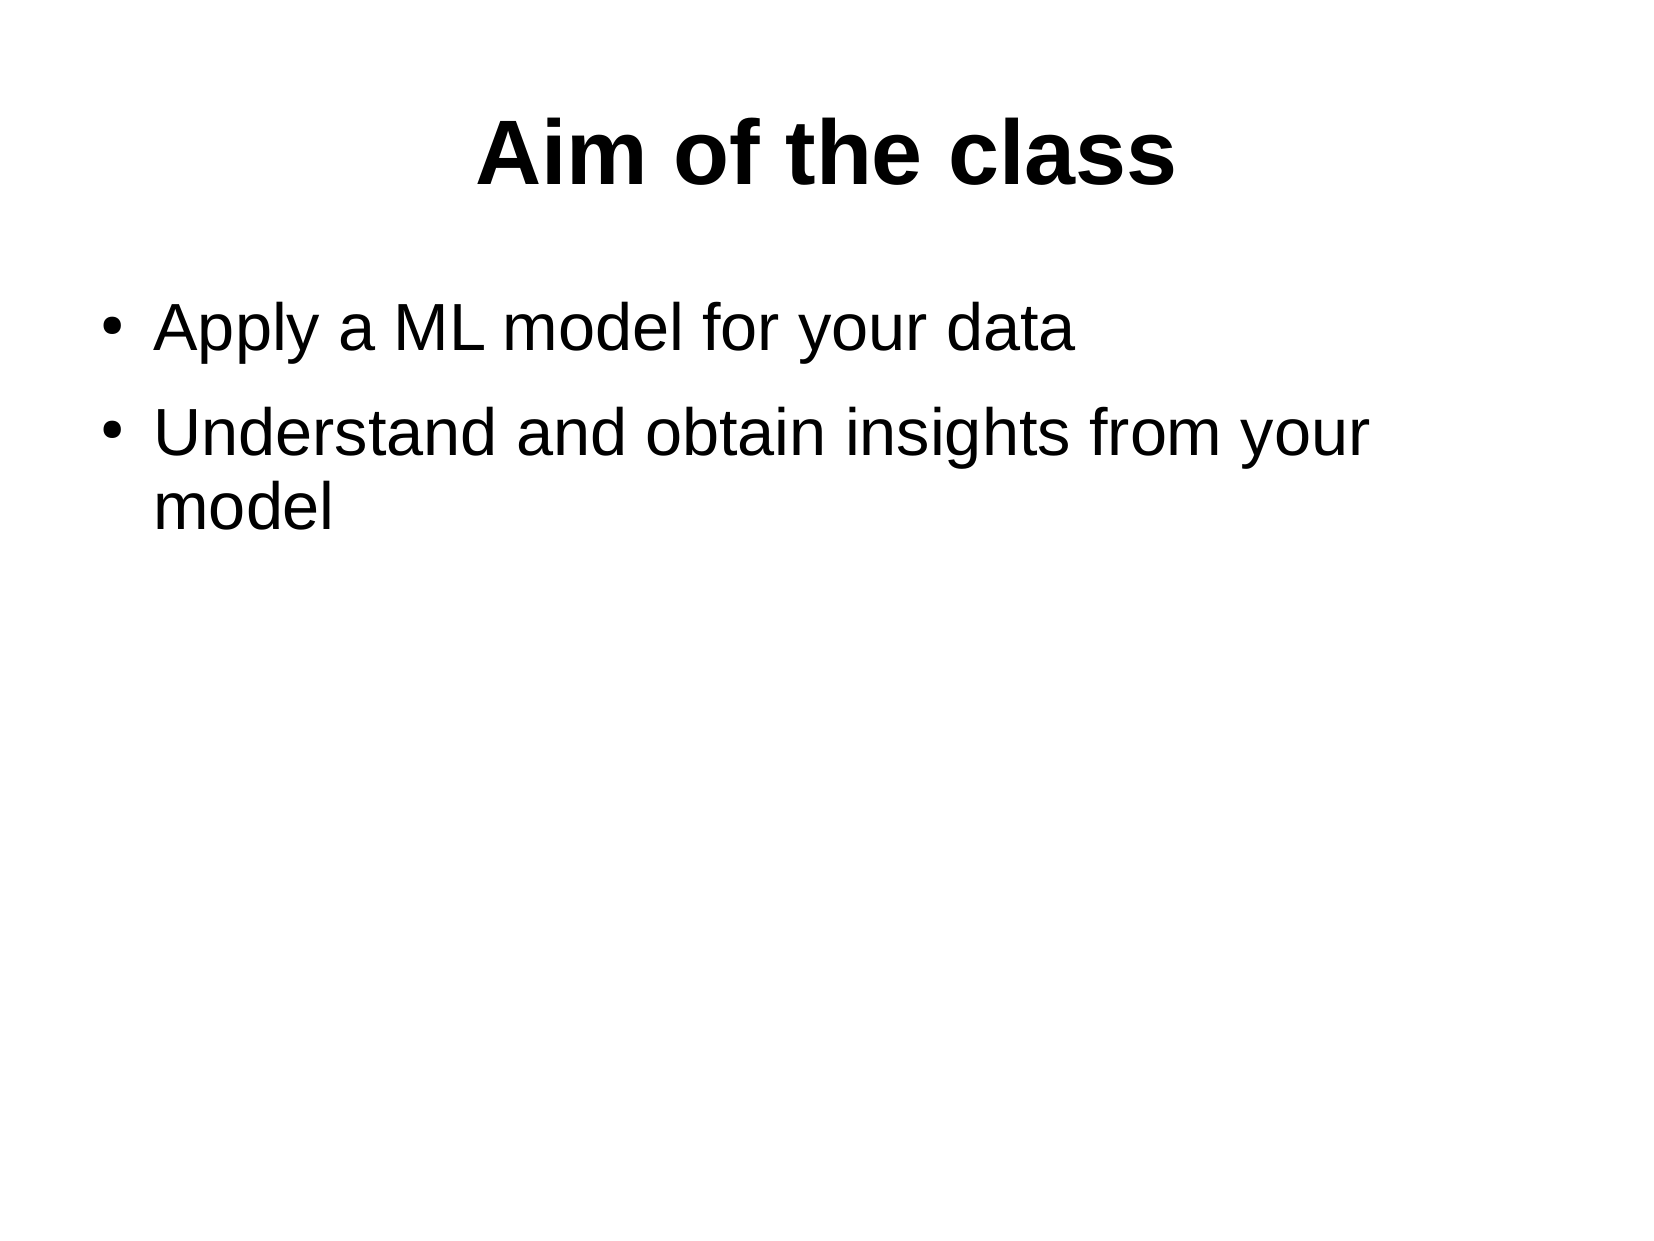

# Aim of the class
Apply a ML model for your data
Understand and obtain insights from your model